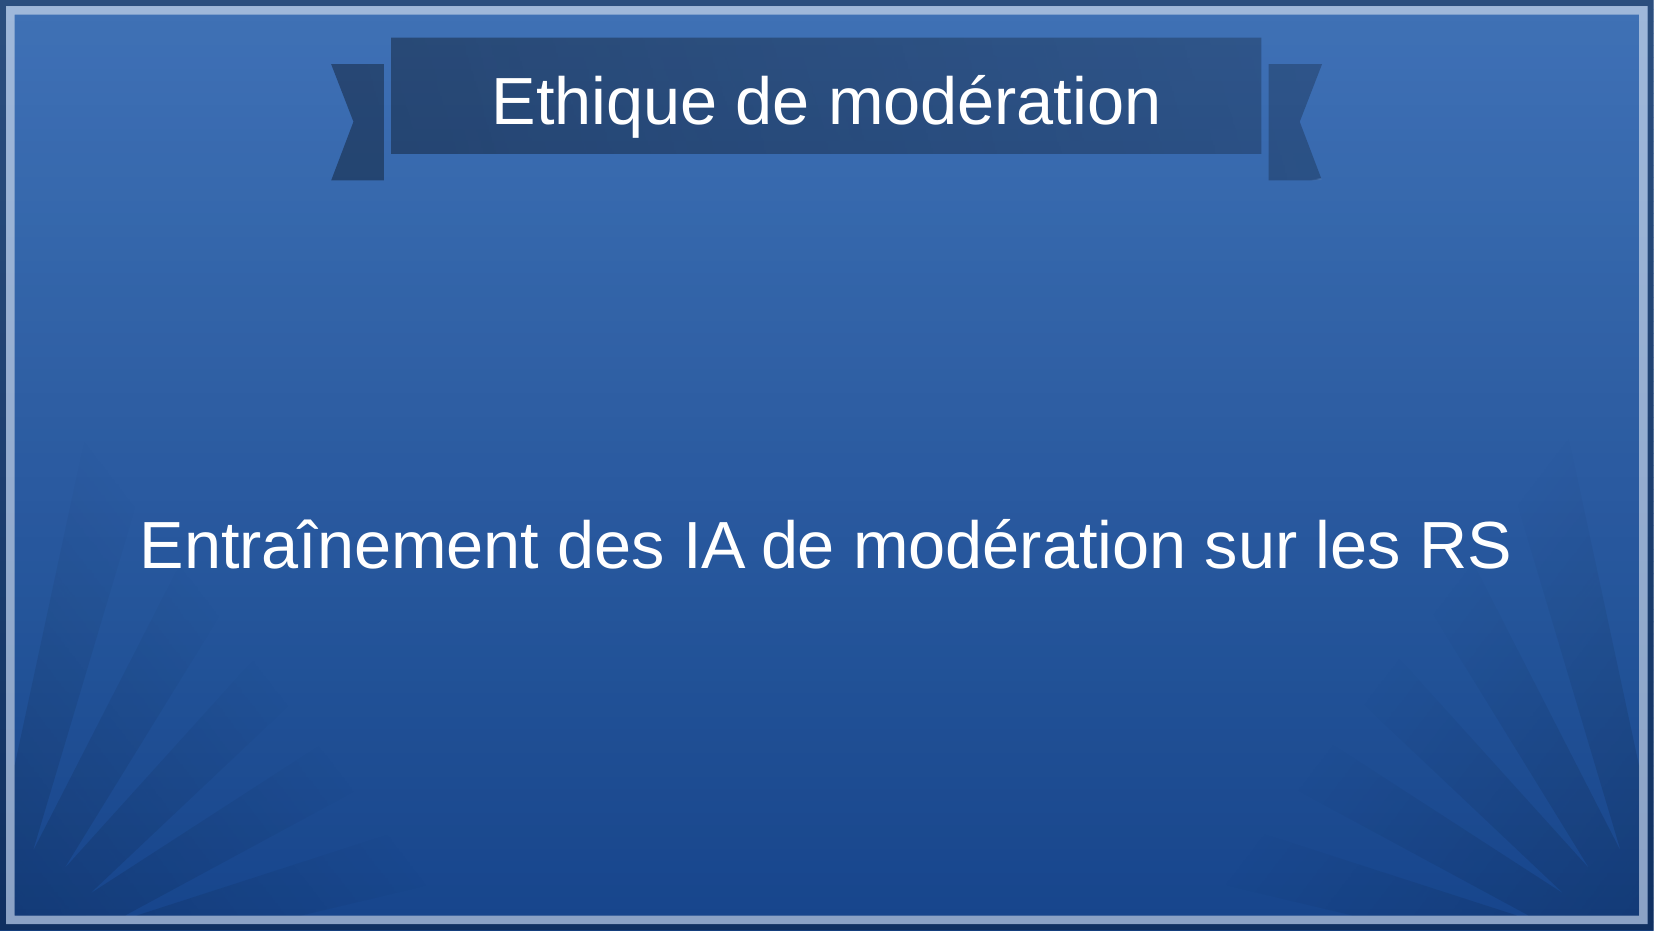

Ethique de modération
Entraînement des IA de modération sur les RS